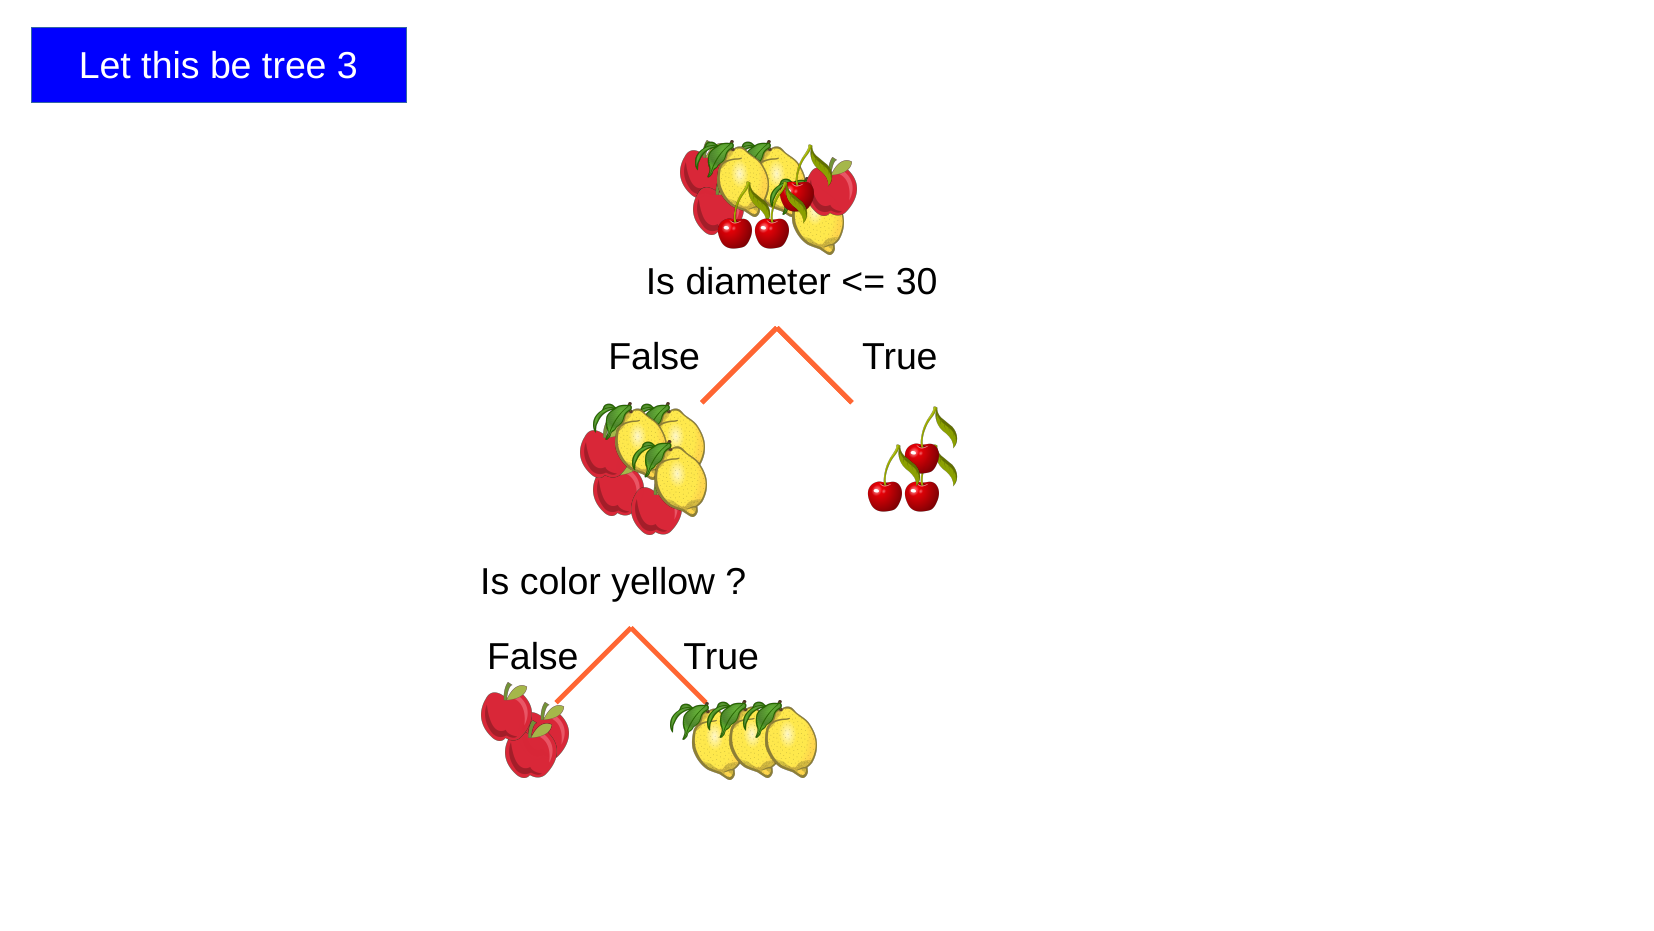

Let this be tree 3
Is diameter <= 30
False
True
Is color yellow ?
False
True